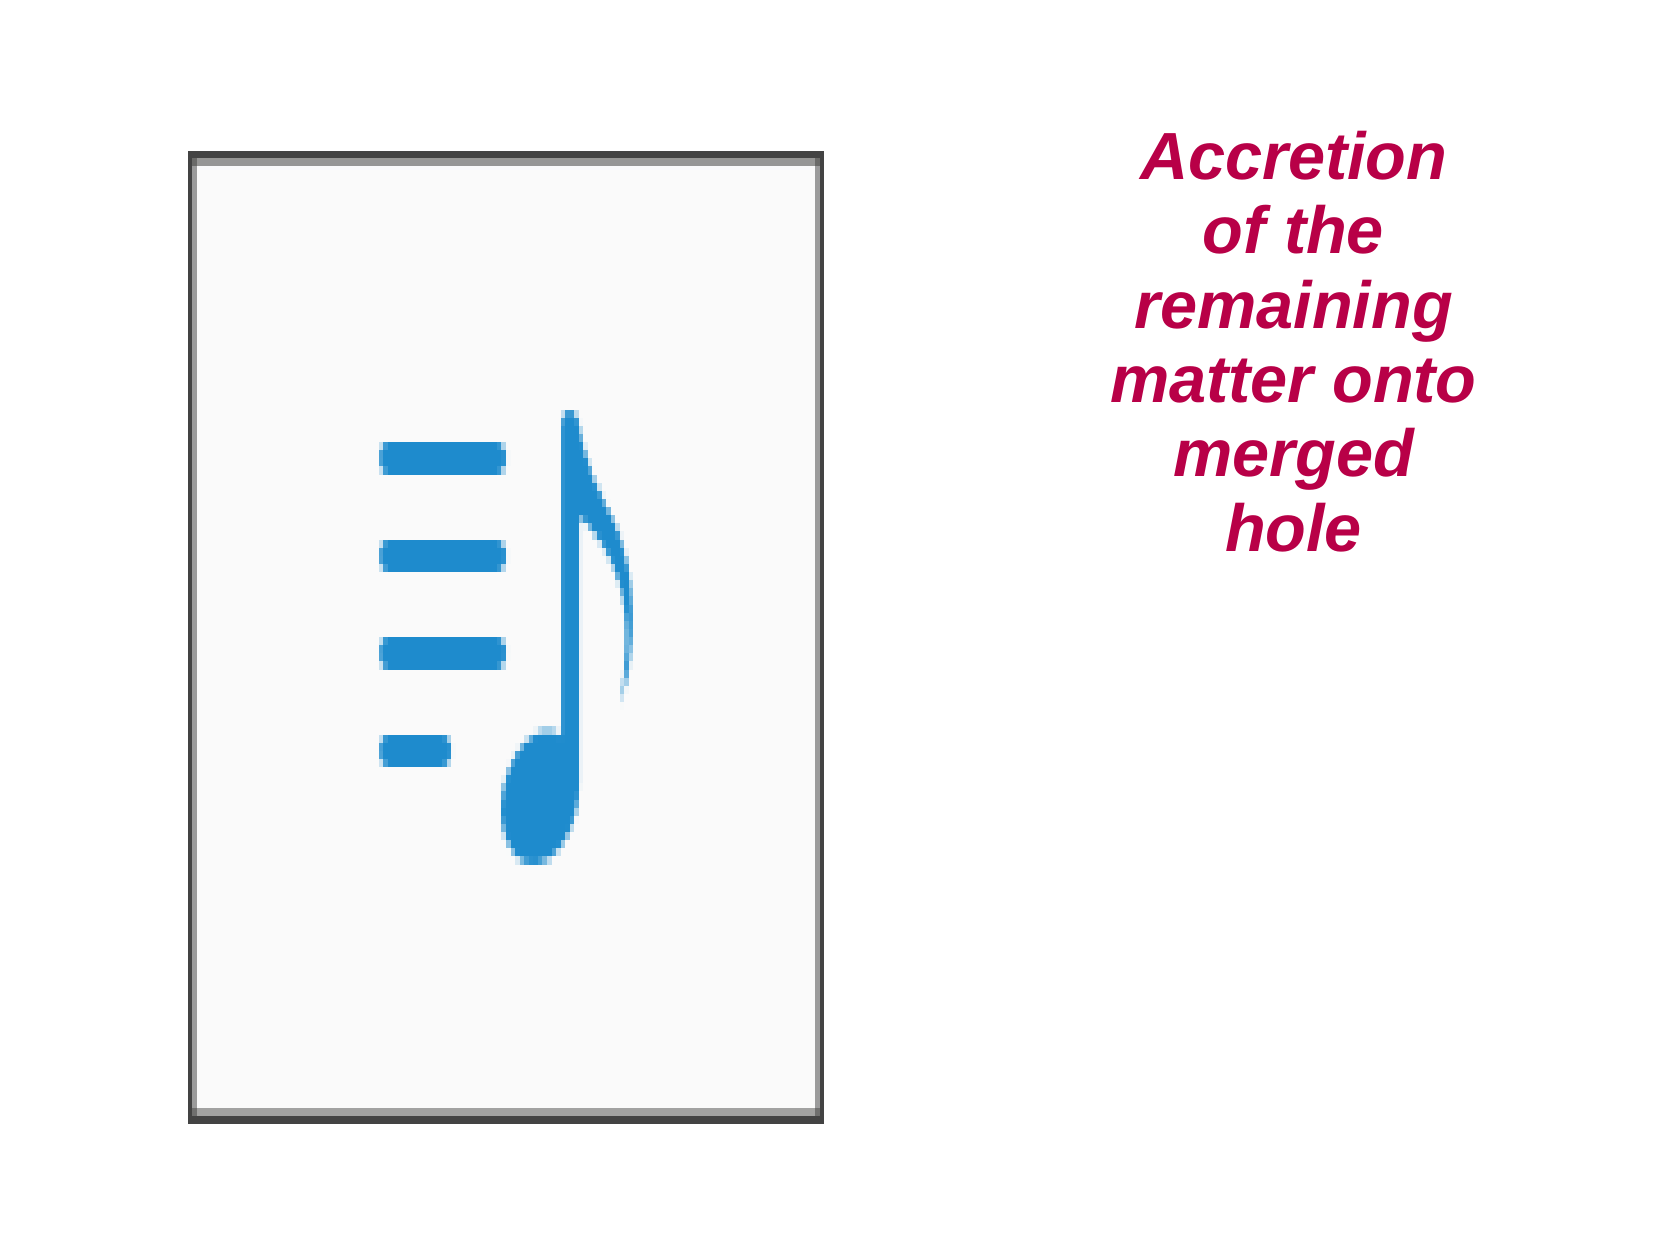

Accretion of the remaining matter onto merged hole